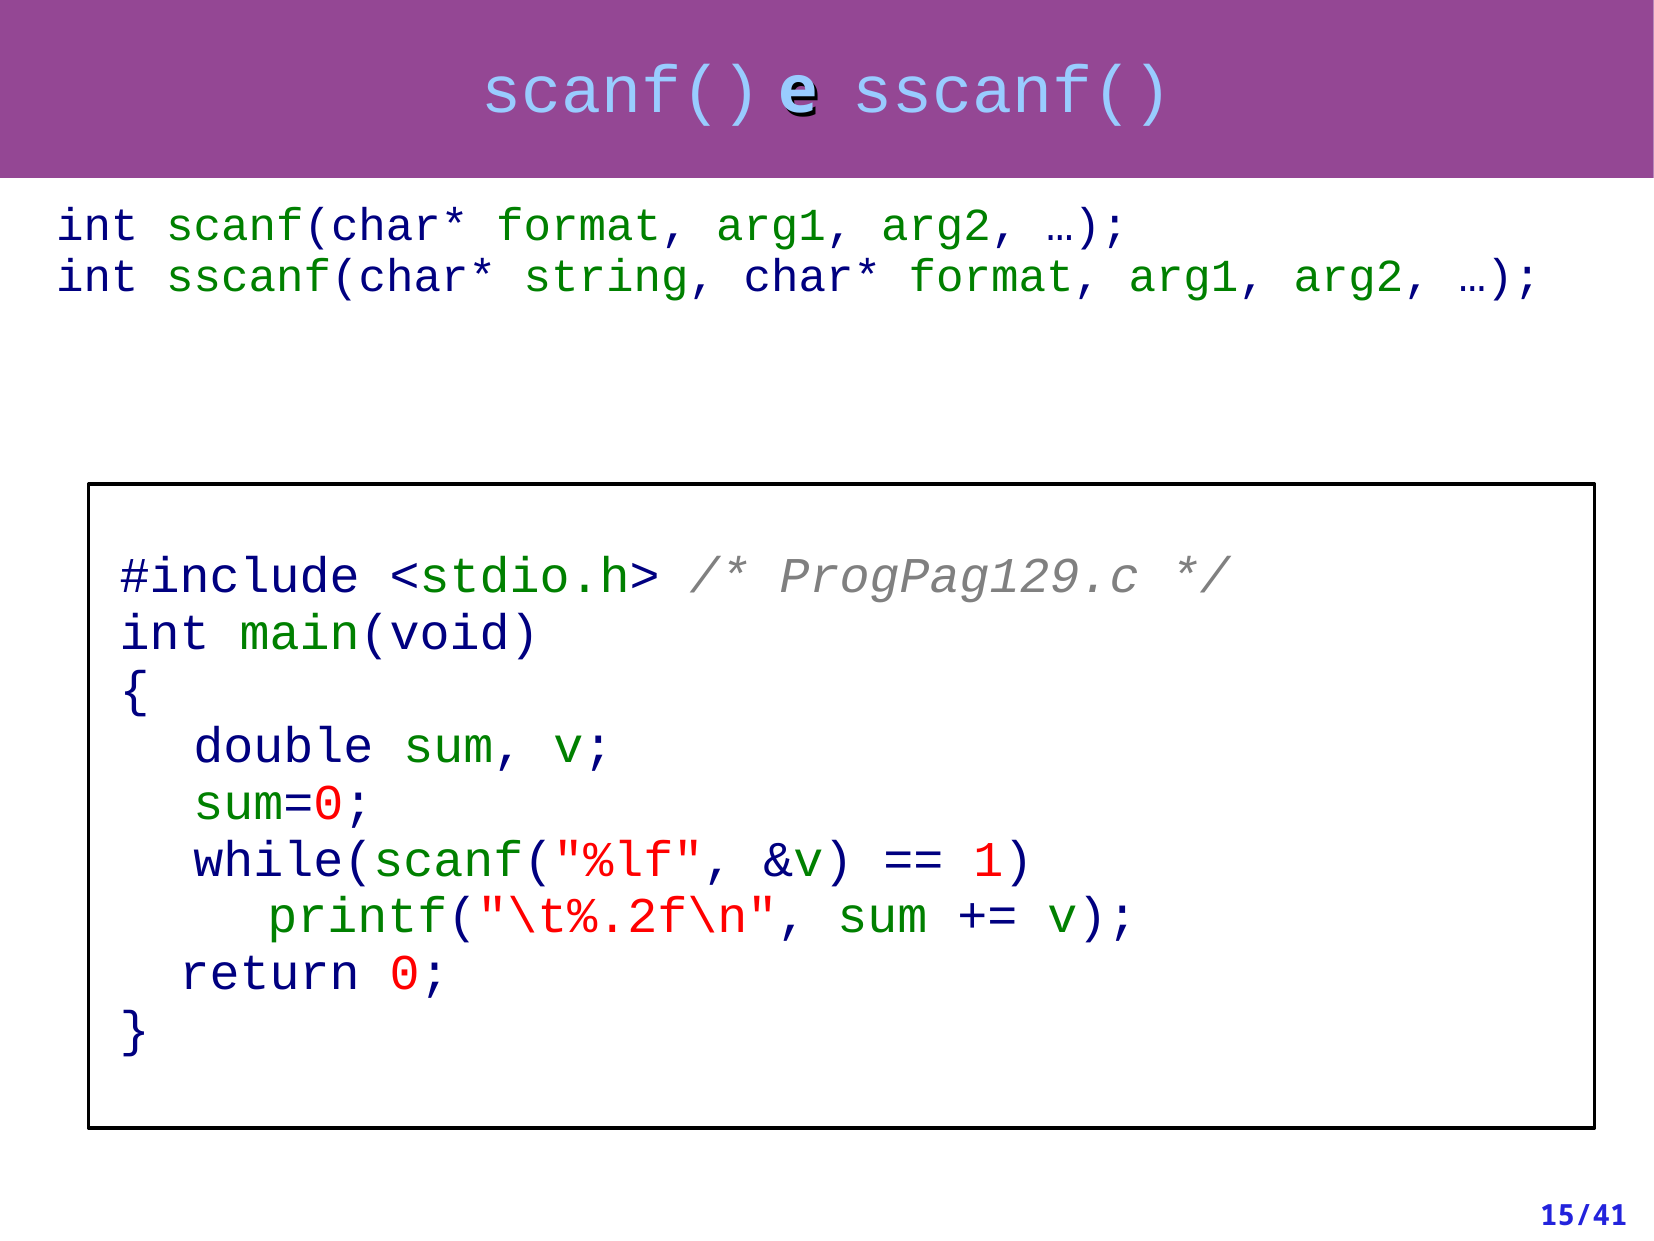

# scanf() e sscanf()
int scanf(char* format, arg1, arg2, …);
int sscanf(char* string, char* format, arg1, arg2, …);
#include <stdio.h> /* ProgPag129.c */
int main(void)
{
	double sum, v;
	sum=0;
	while(scanf("%lf", &v) == 1)
		printf("\t%.2f\n", sum += v);
 return 0;
}
15